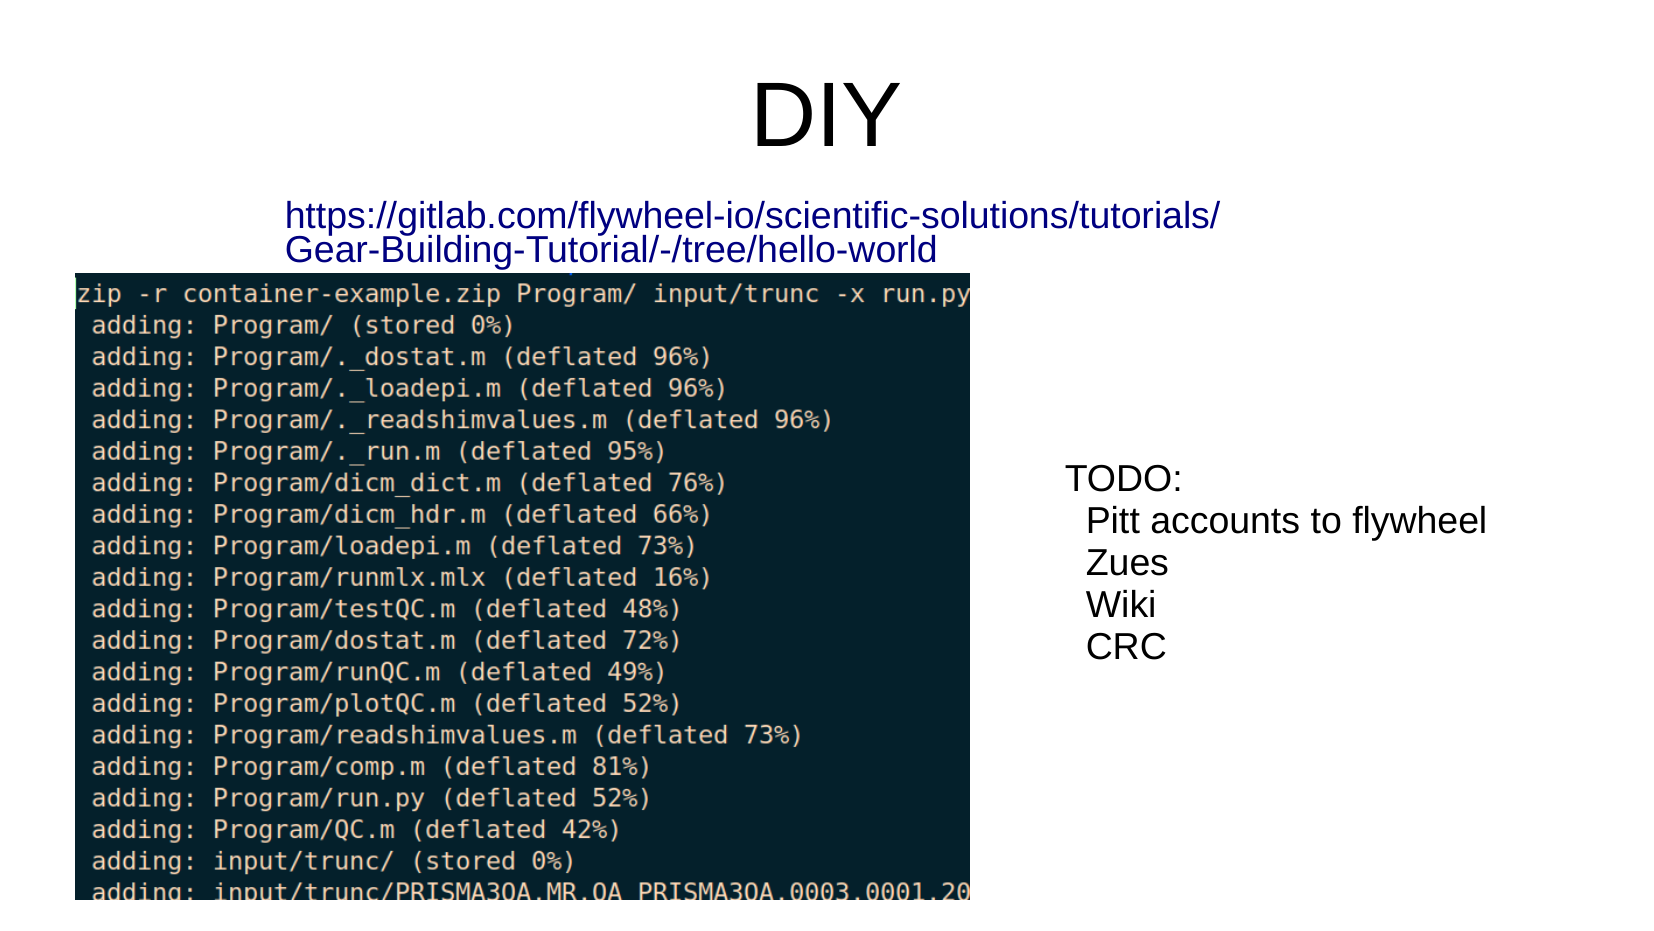

# DIY
https://gitlab.com/flywheel-io/scientific-solutions/tutorials/Gear-Building-Tutorial/-/tree/hello-world
TODO:
 Pitt accounts to flywheel
 Zues
 Wiki
 CRC